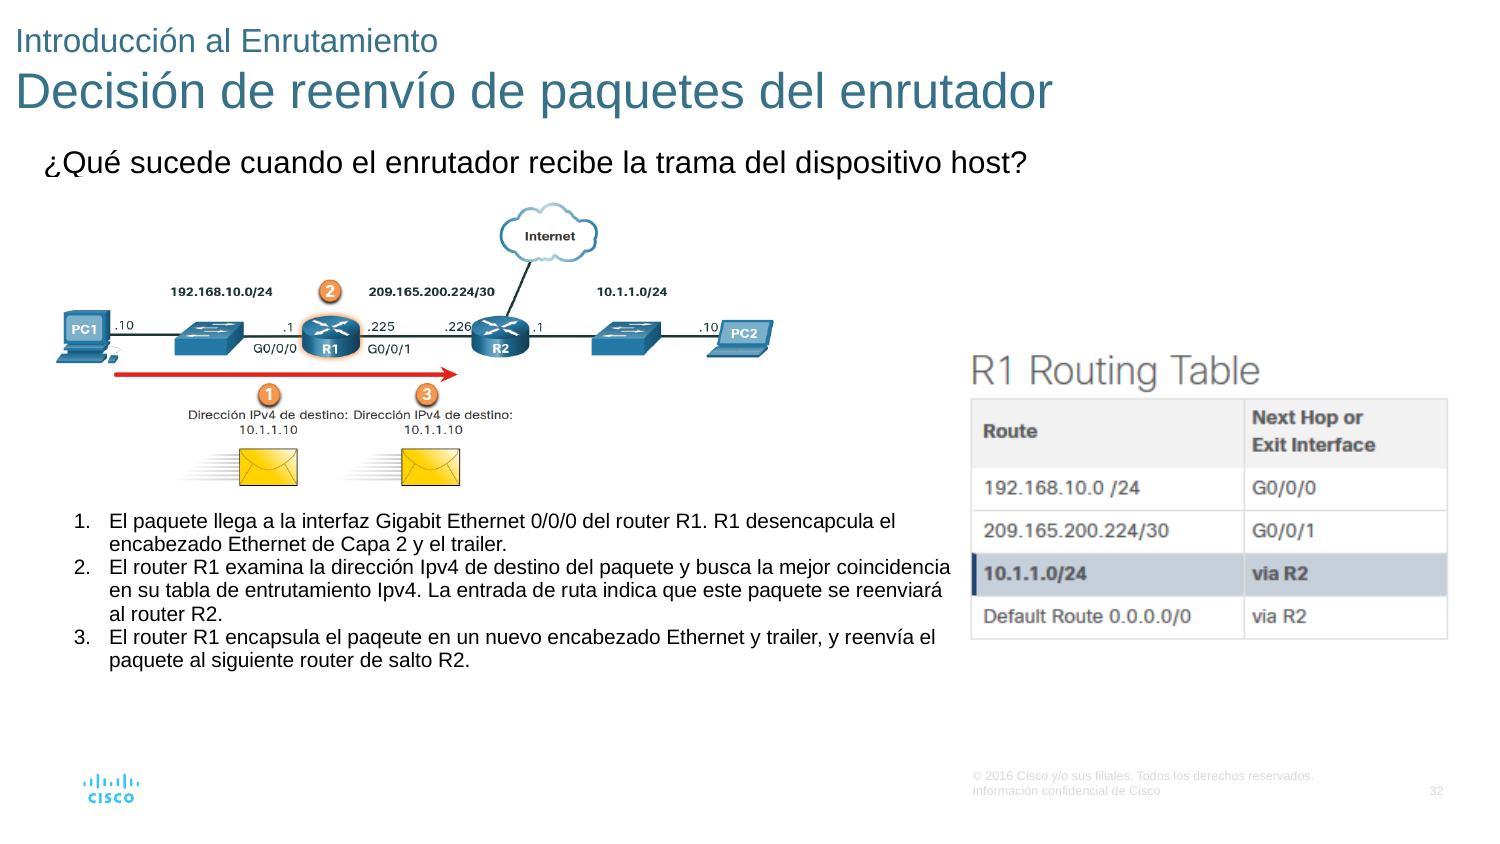

# Introducción al Enrutamiento Decisión de reenvío de paquetes del enrutador
¿Qué sucede cuando el enrutador recibe la trama del dispositivo host?
El paquete llega a la interfaz Gigabit Ethernet 0/0/0 del router R1. R1 desencapcula el encabezado Ethernet de Capa 2 y el trailer.
El router R1 examina la dirección Ipv4 de destino del paquete y busca la mejor coincidencia en su tabla de entrutamiento Ipv4. La entrada de ruta indica que este paquete se reenviará al router R2.
El router R1 encapsula el paqeute en un nuevo encabezado Ethernet y trailer, y reenvía el paquete al siguiente router de salto R2.